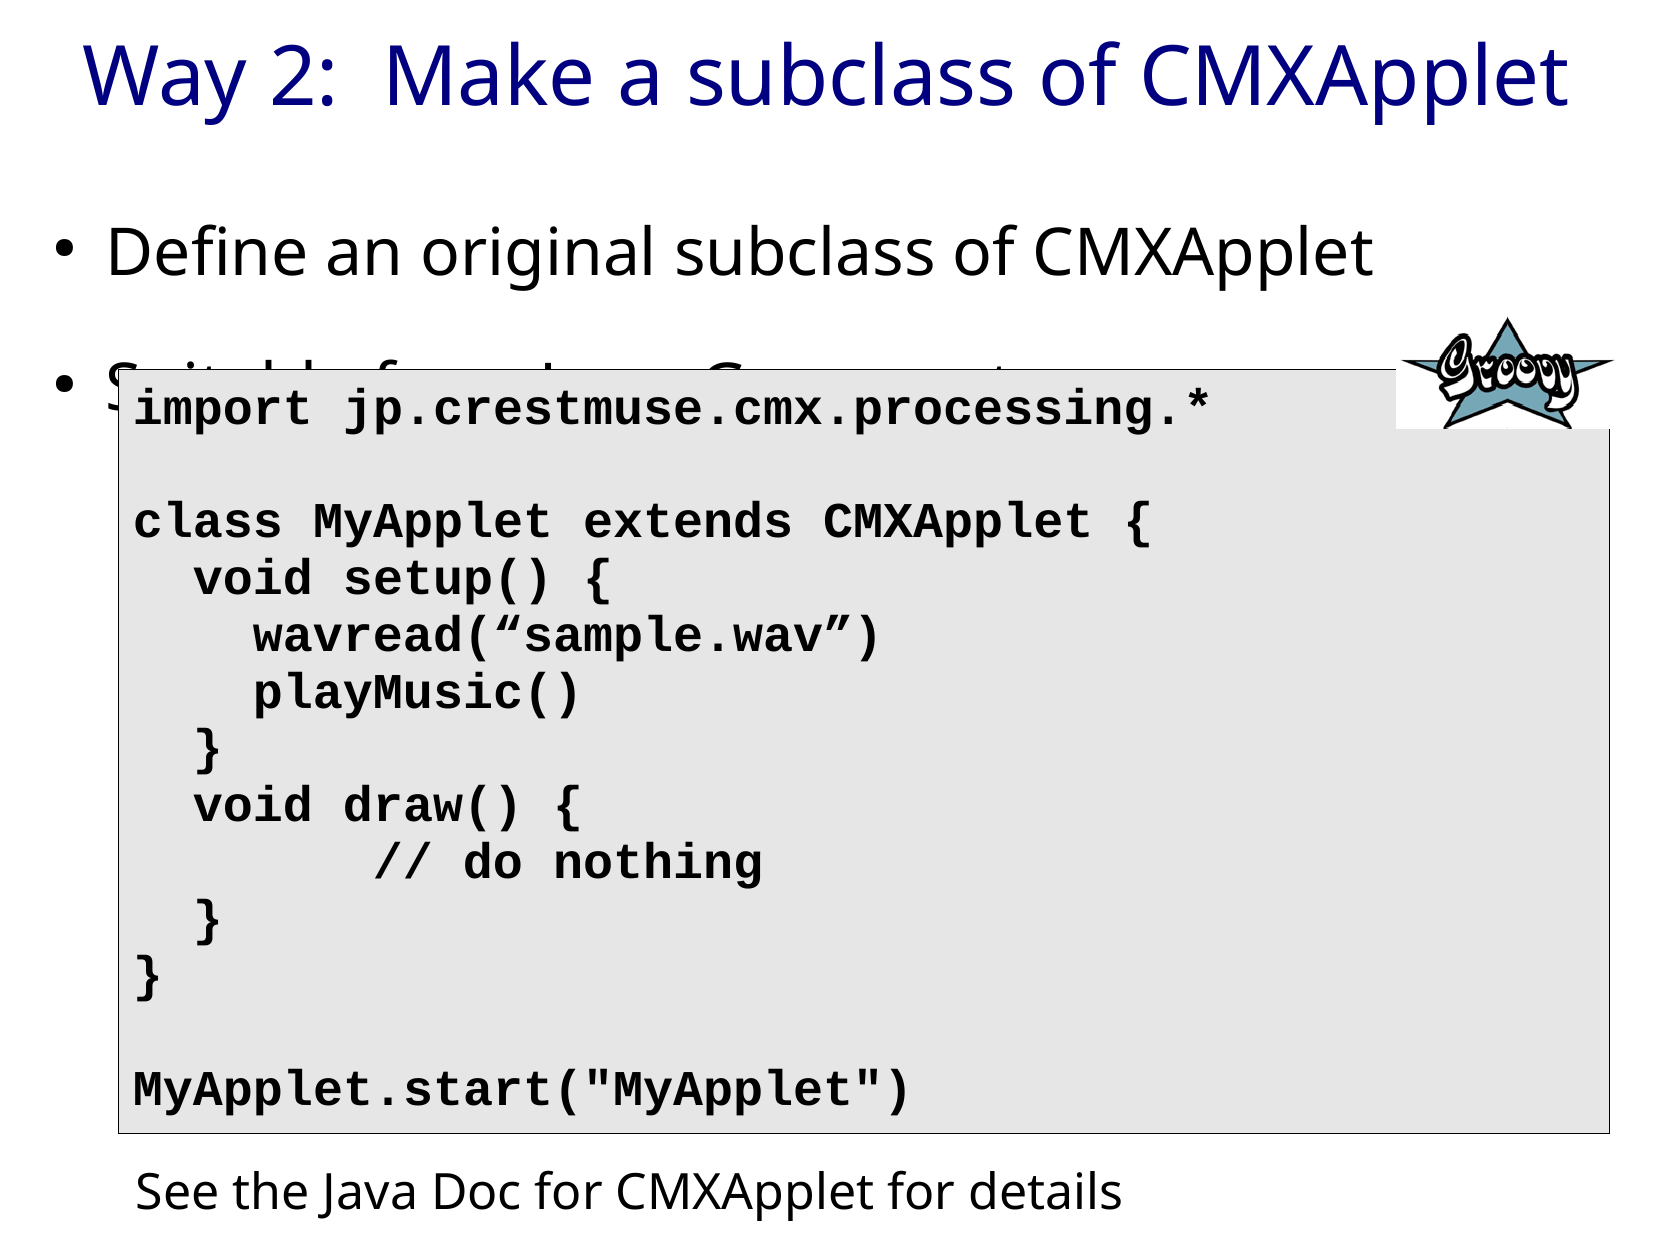

# Way 2: Make a subclass of CMXApplet
Define an original subclass of CMXApplet
Suitable from Java, Groovy, etc.
import jp.crestmuse.cmx.processing.*
class MyApplet extends CMXApplet {
 void setup() {
 wavread(“sample.wav”)
 playMusic()
 }
 void draw() {
 // do nothing
 }
}
MyApplet.start("MyApplet")
See the Java Doc for CMXApplet for details